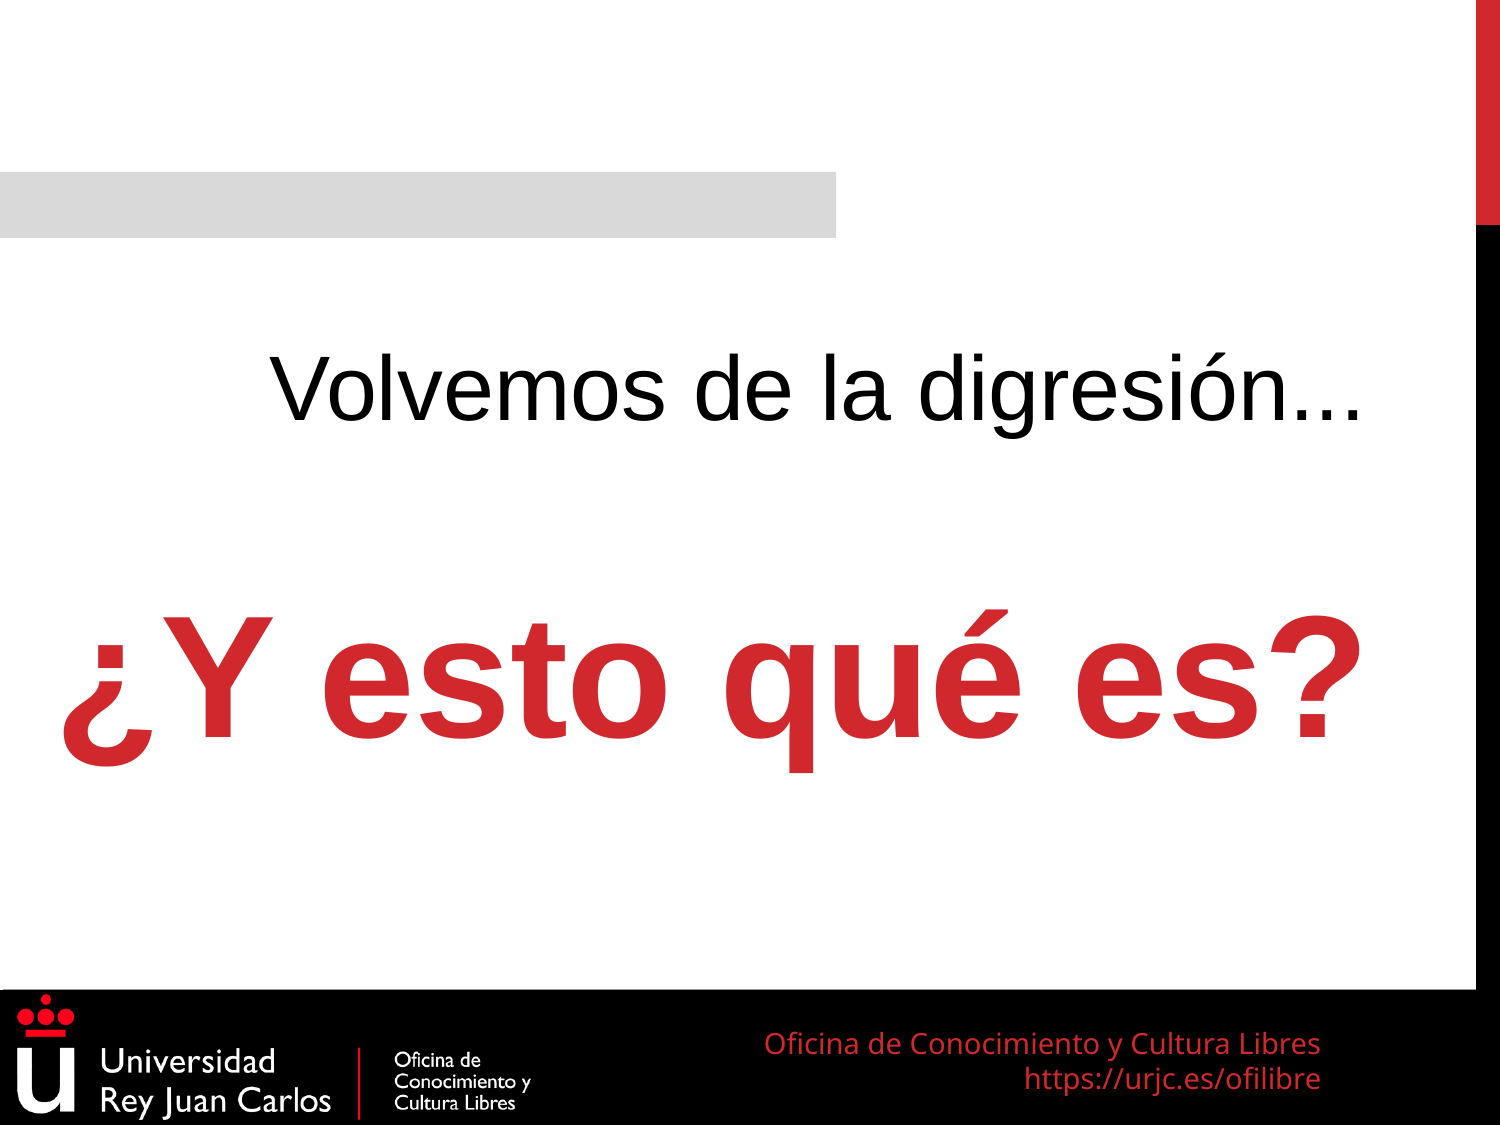

#
Volvemos de la digresión...
¿Y esto qué es?